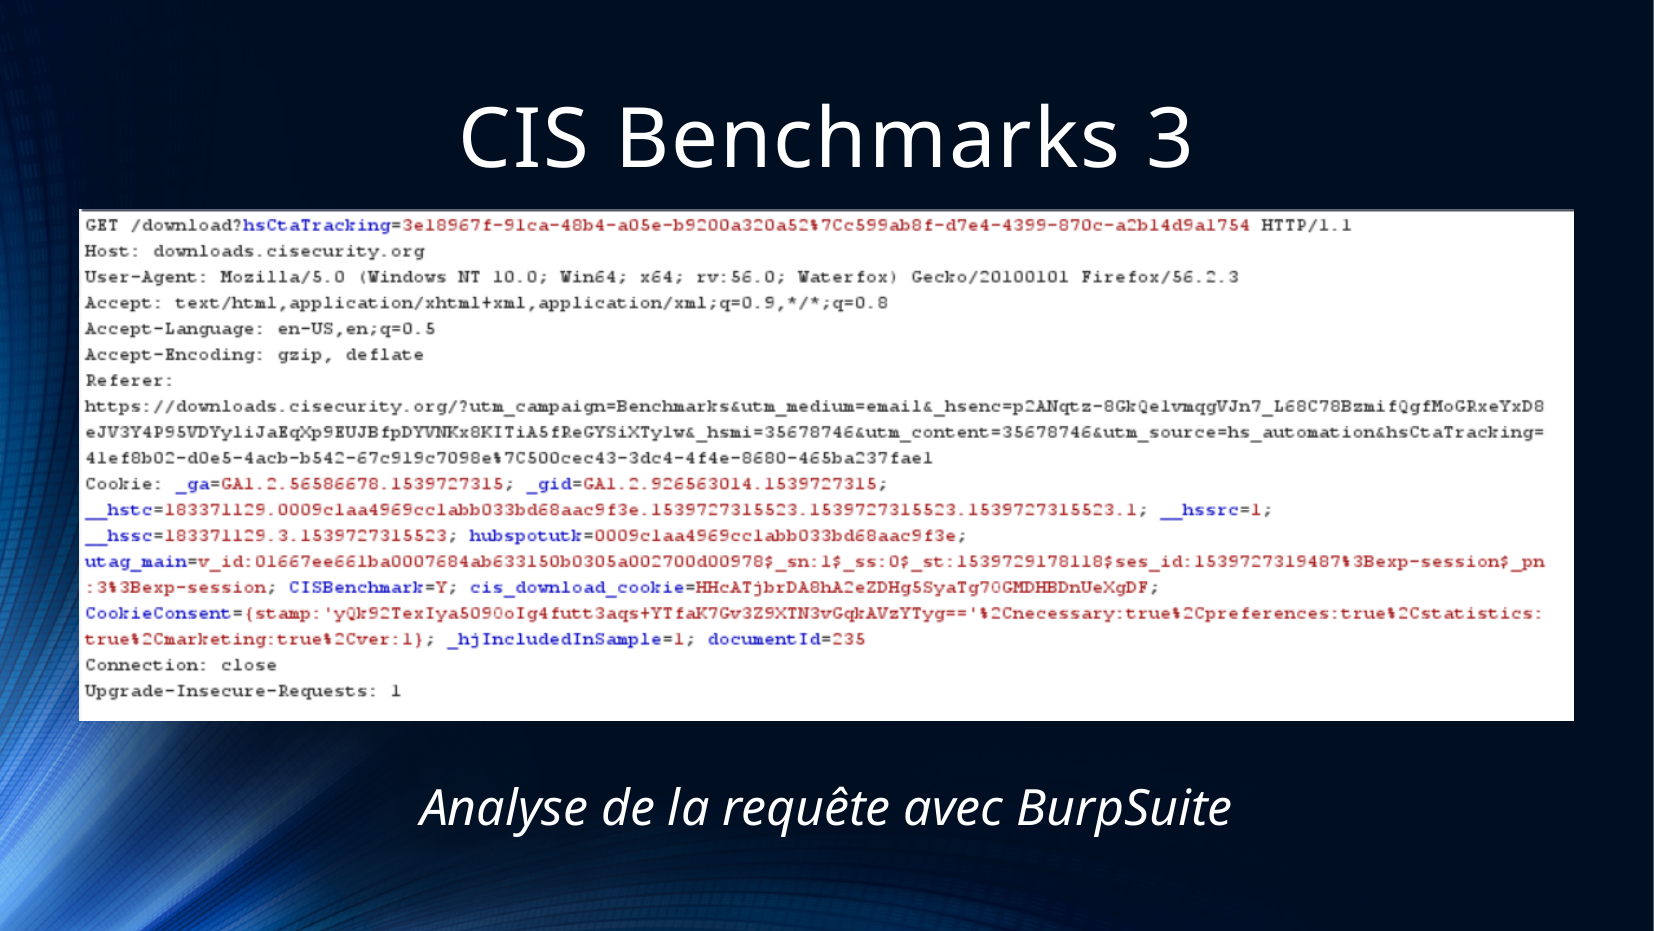

# CIS Benchmarks 3
Analyse de la requête avec BurpSuite